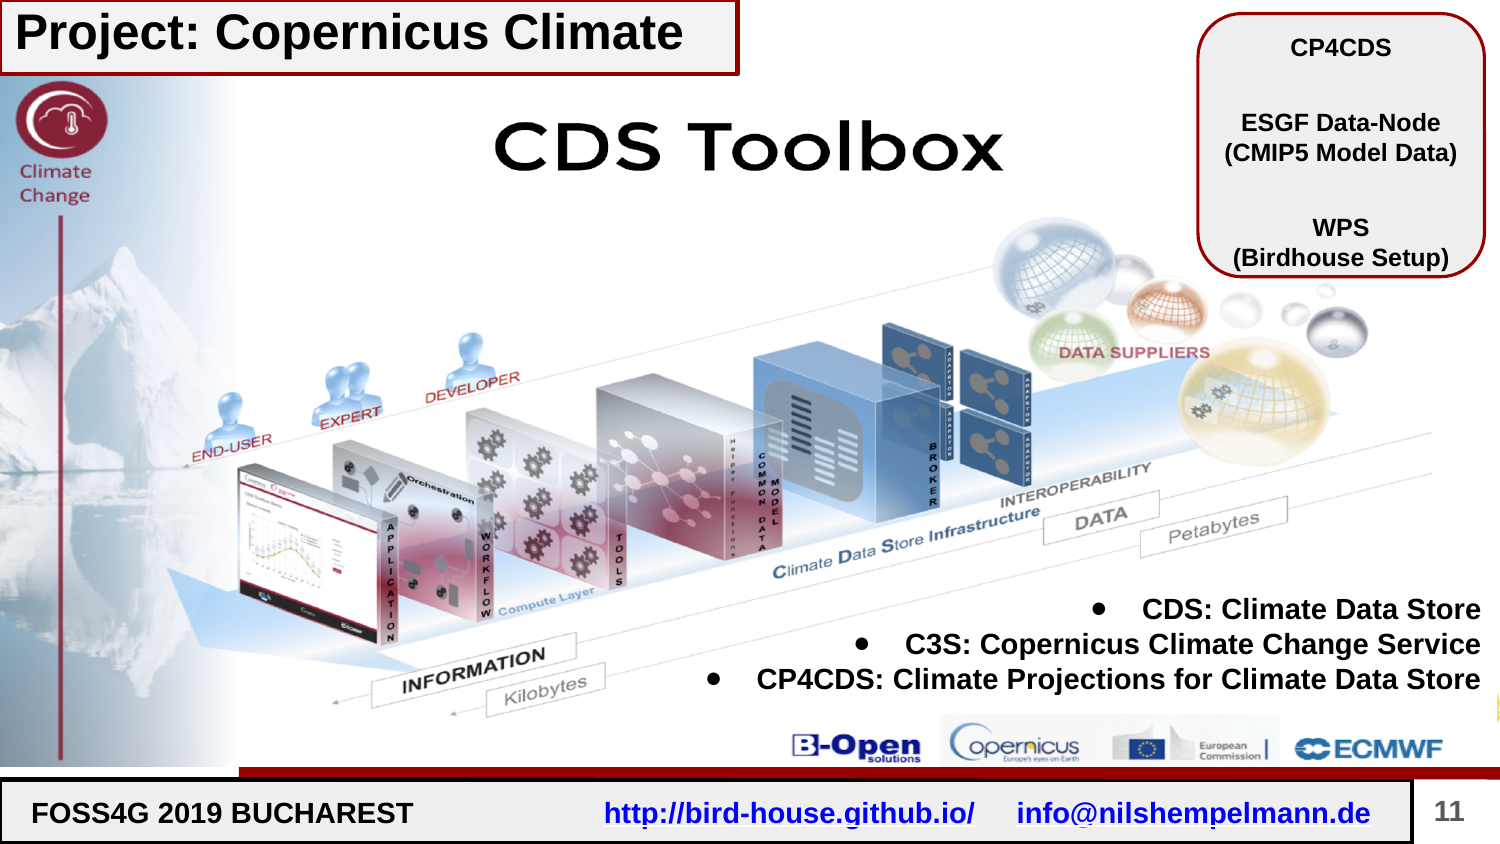

Project: Copernicus Climate
CP4CDS
ESGF Data-Node
(CMIP5 Model Data)
WPS
(Birdhouse Setup)
CDS: Climate Data Store
C3S: Copernicus Climate Change Service
CP4CDS: Climate Projections for Climate Data Store